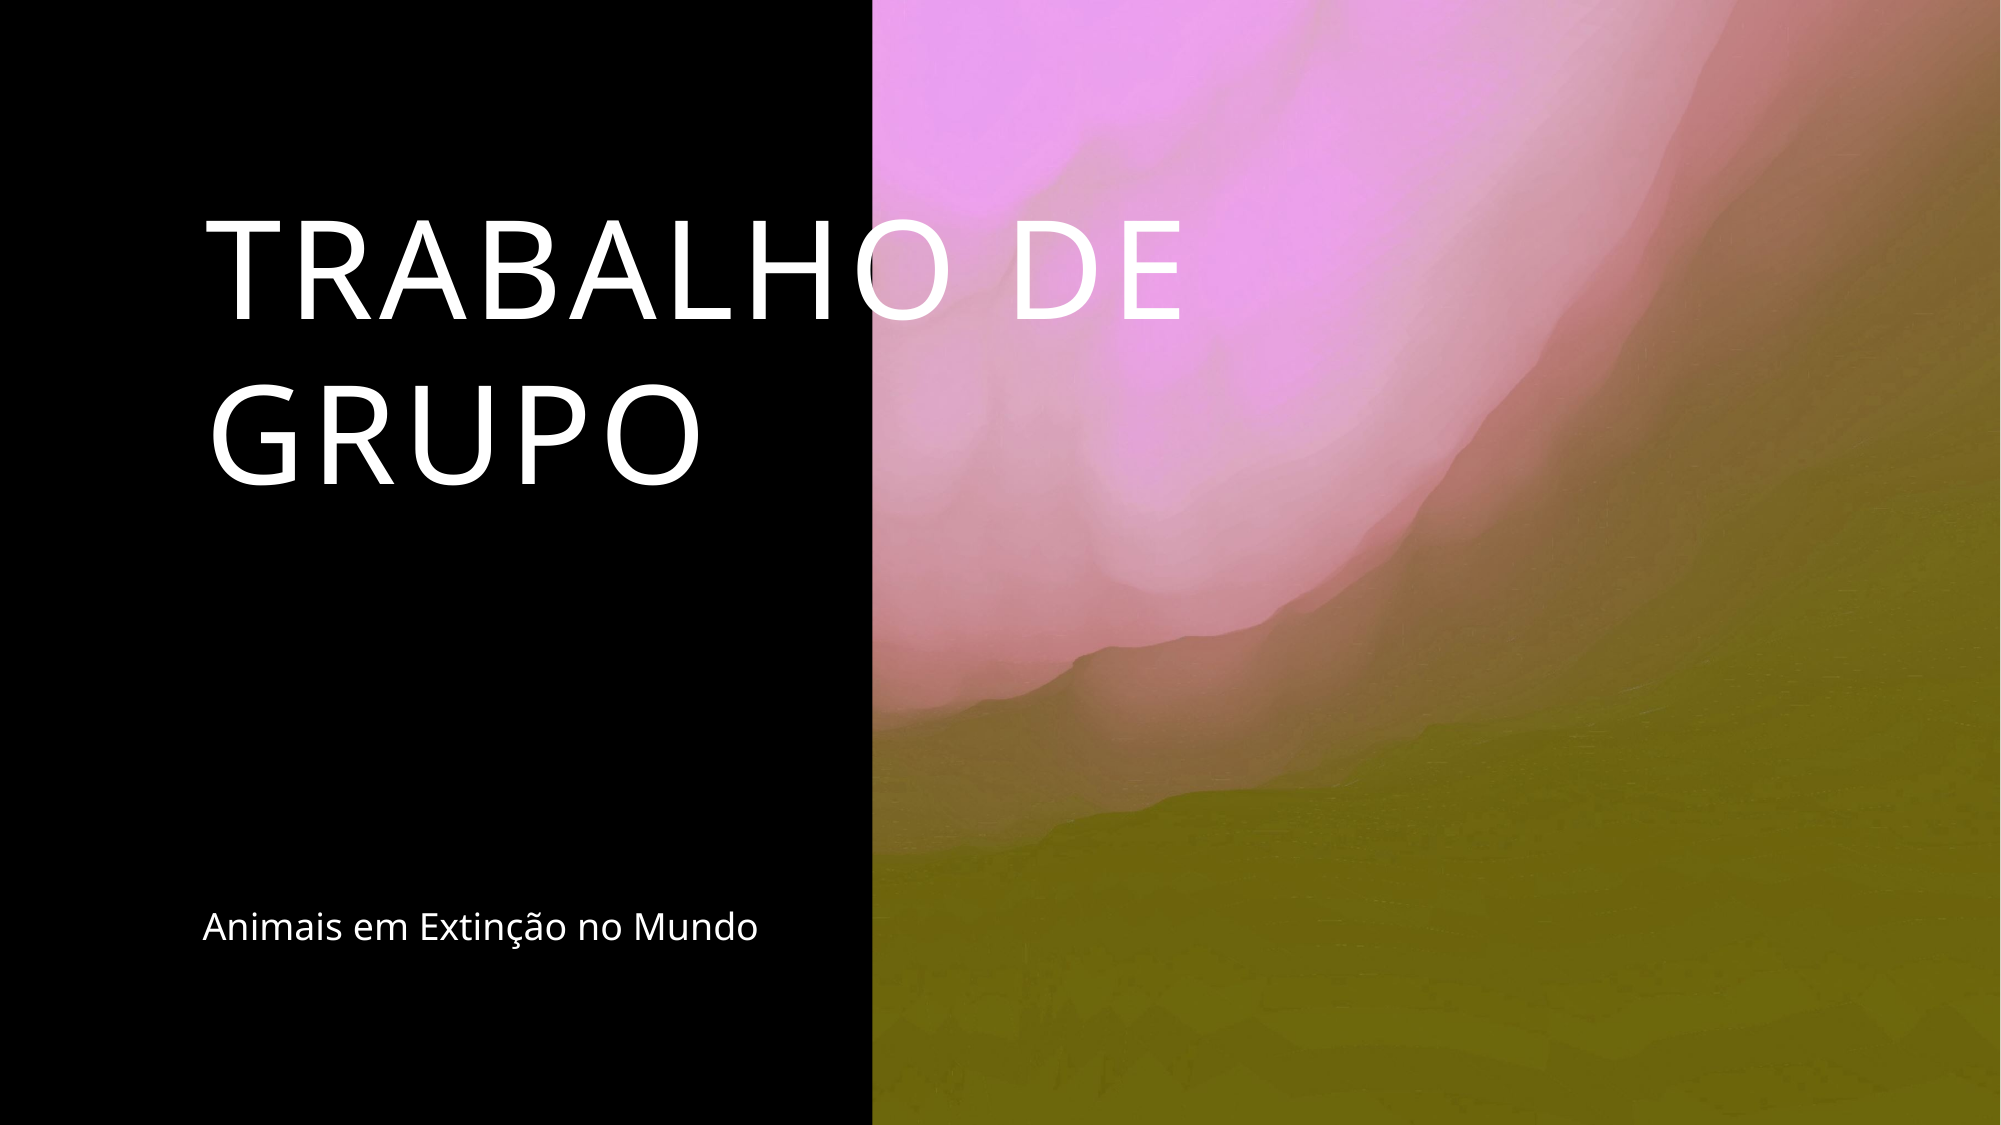

# Trabalho de grupo
Animais em Extinção no Mundo